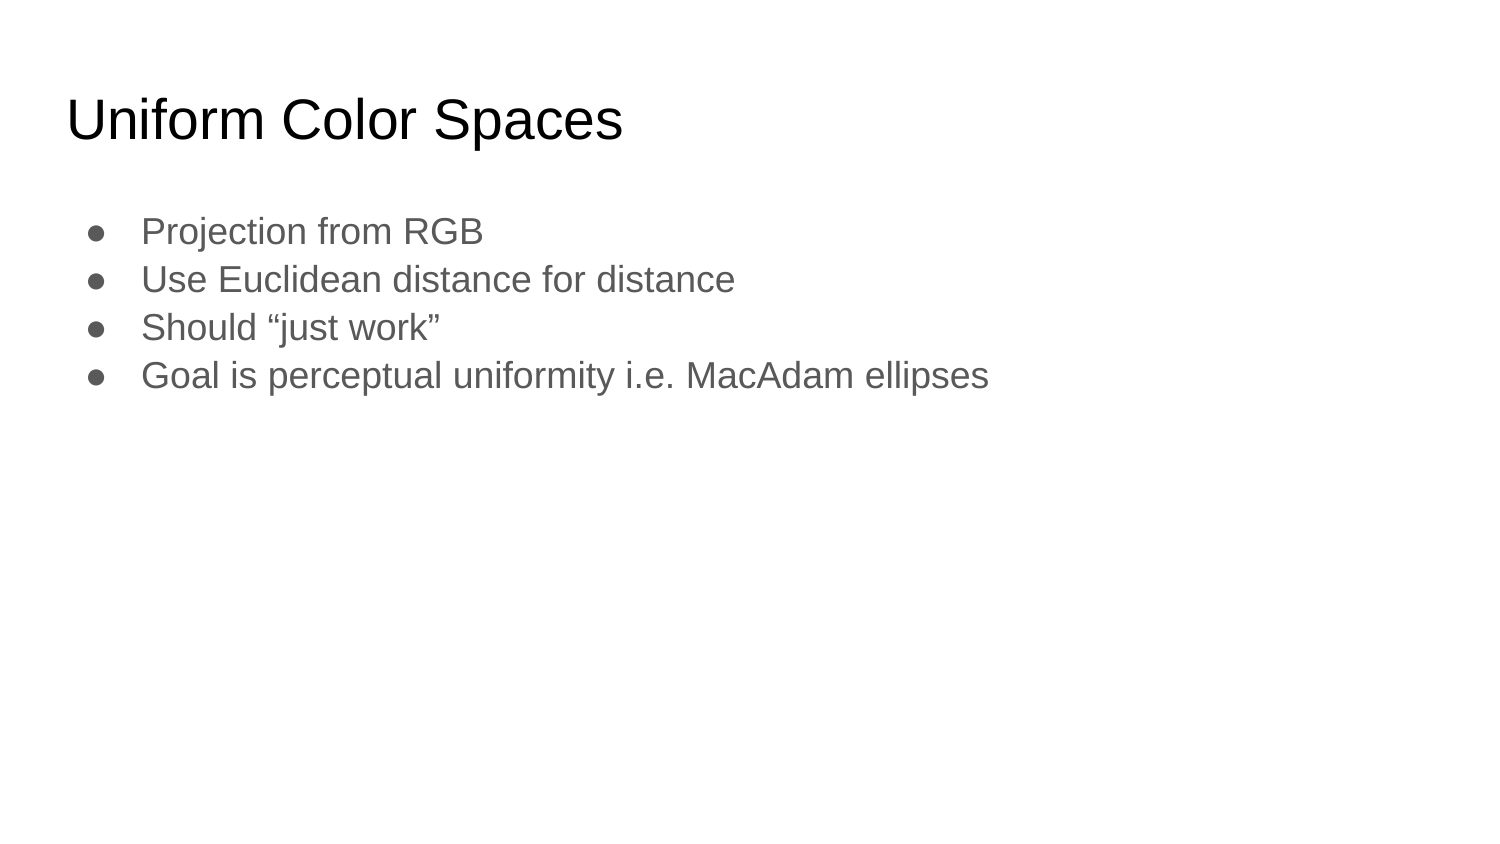

# Uniform Color Spaces
Projection from RGB
Use Euclidean distance for distance
Should “just work”
Goal is perceptual uniformity i.e. MacAdam ellipses